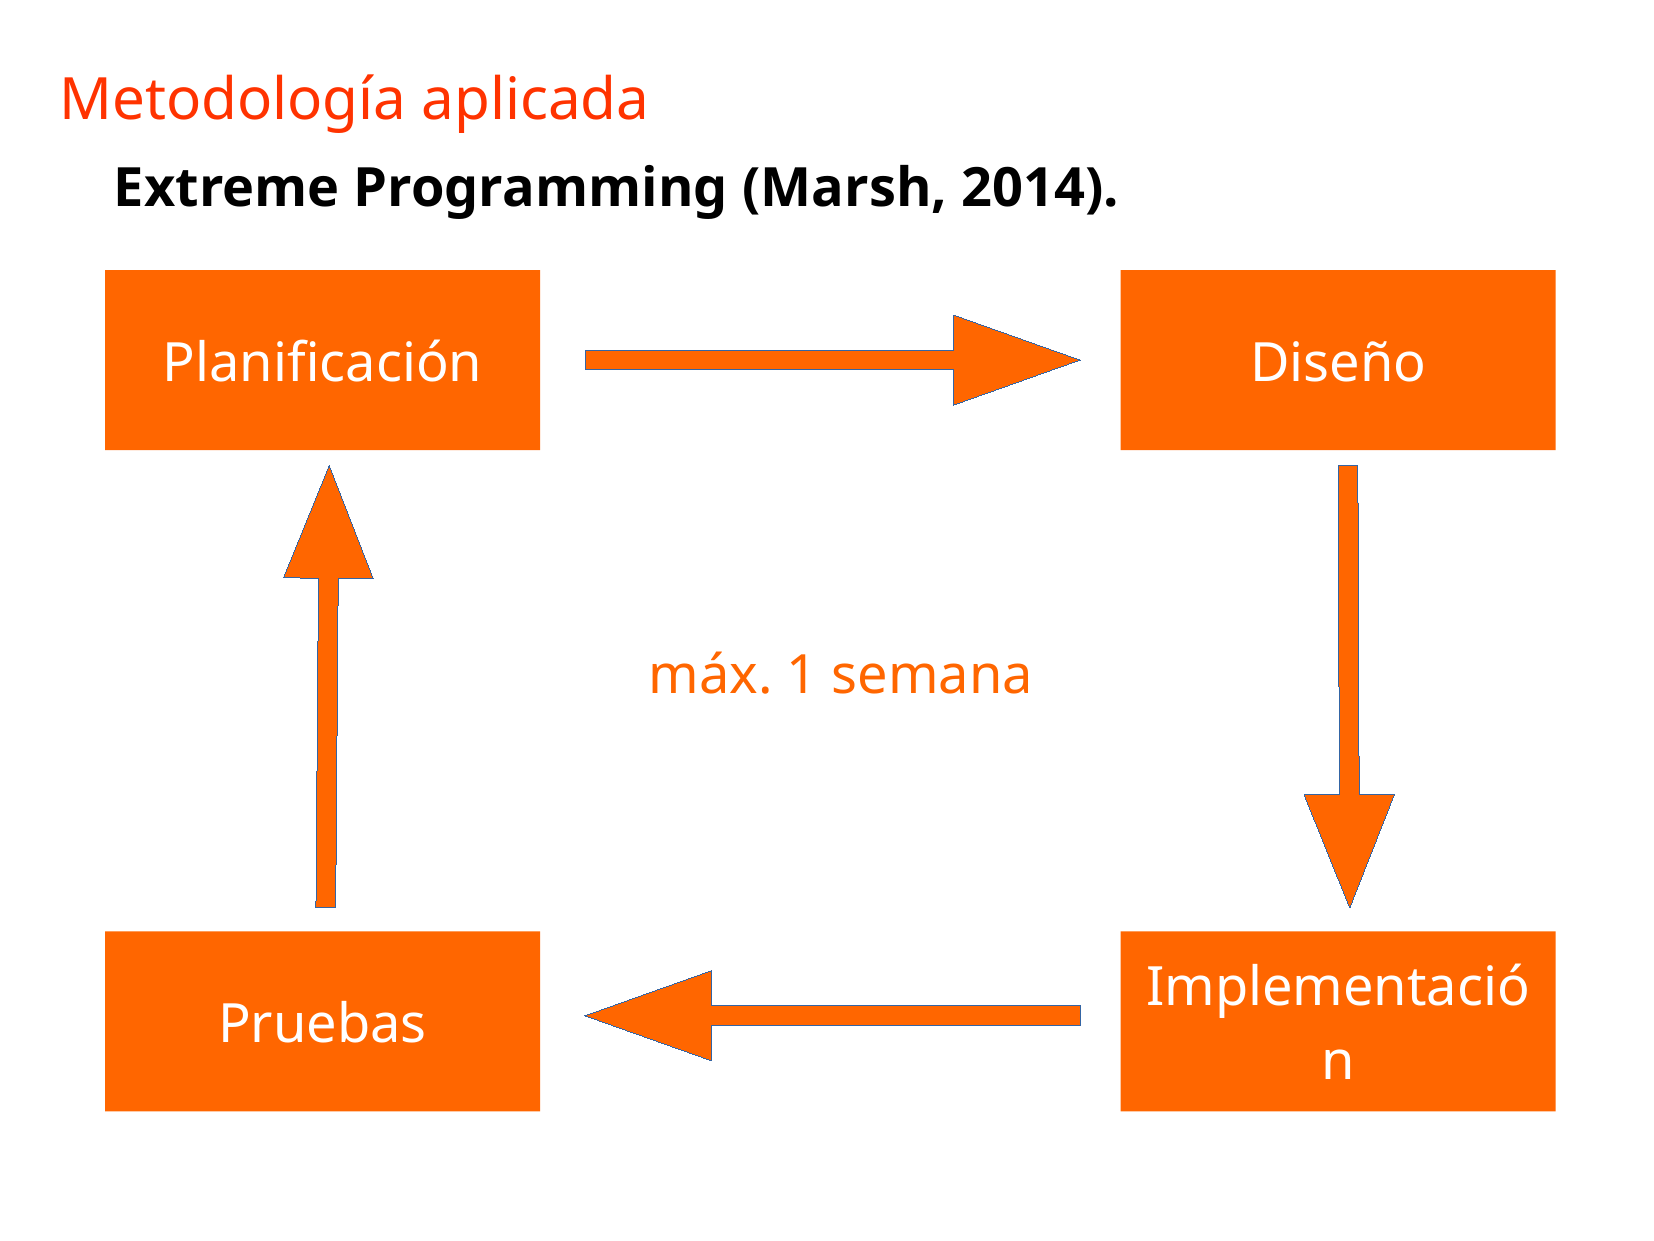

Metodología aplicada
Extreme Programming (Marsh, 2014).
Planificación
Diseño
máx. 1 semana
Pruebas
Implementación